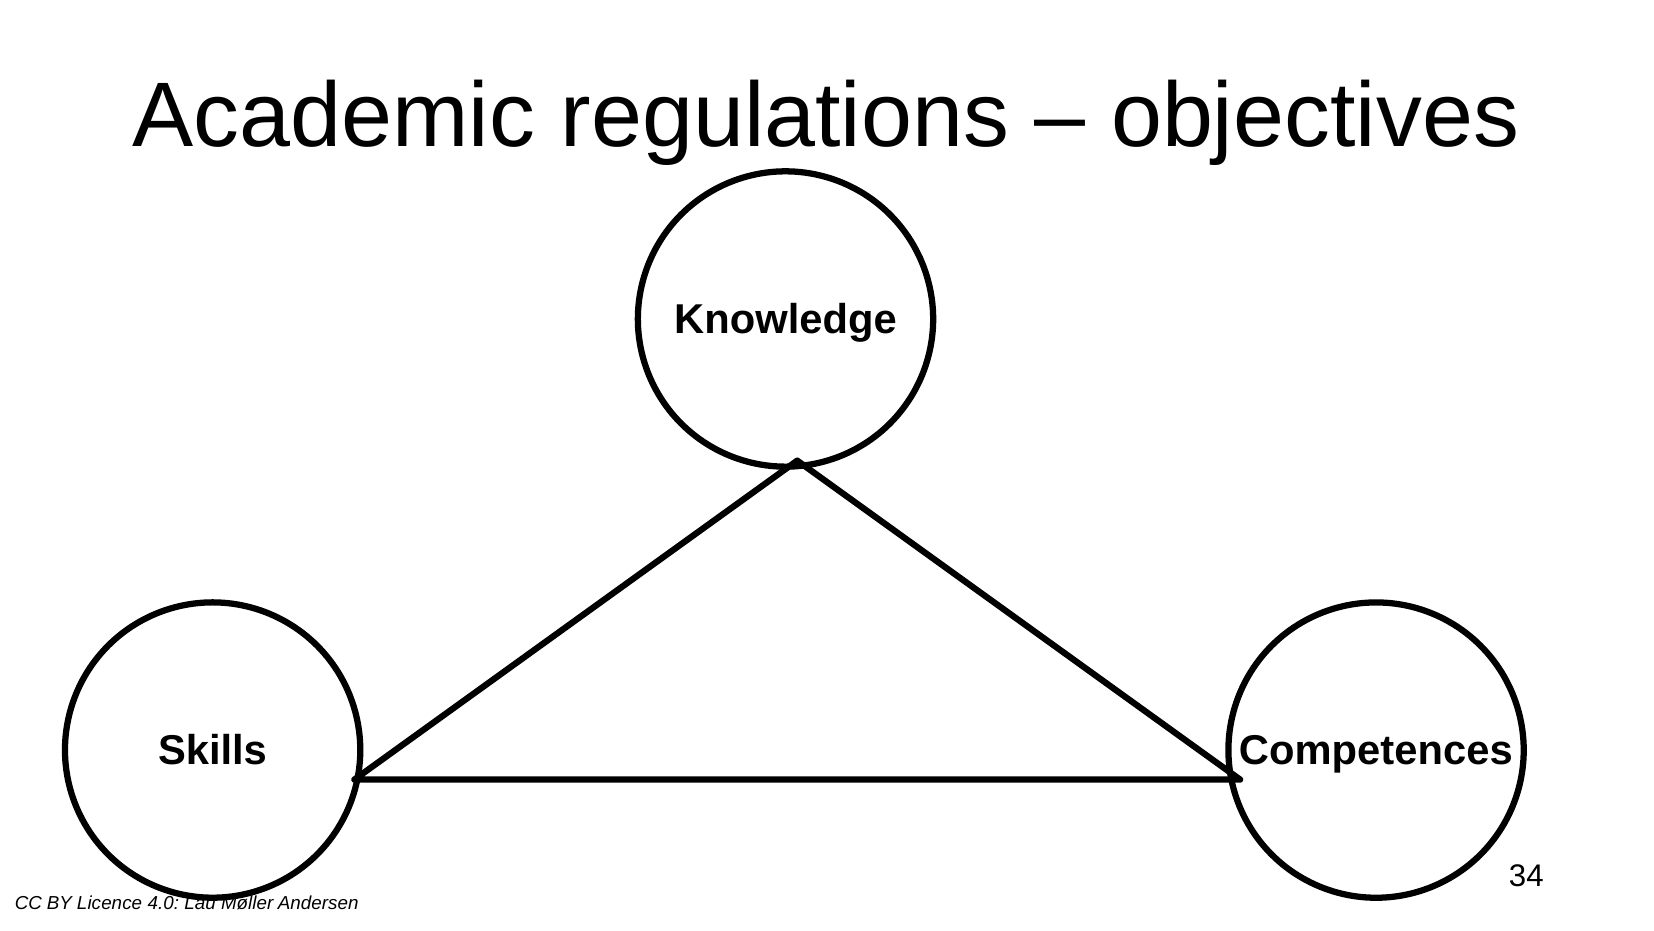

# Academic regulations – objectives
Knowledge
Skills
Competences
CC BY Licence 4.0: Lau Møller Andersen